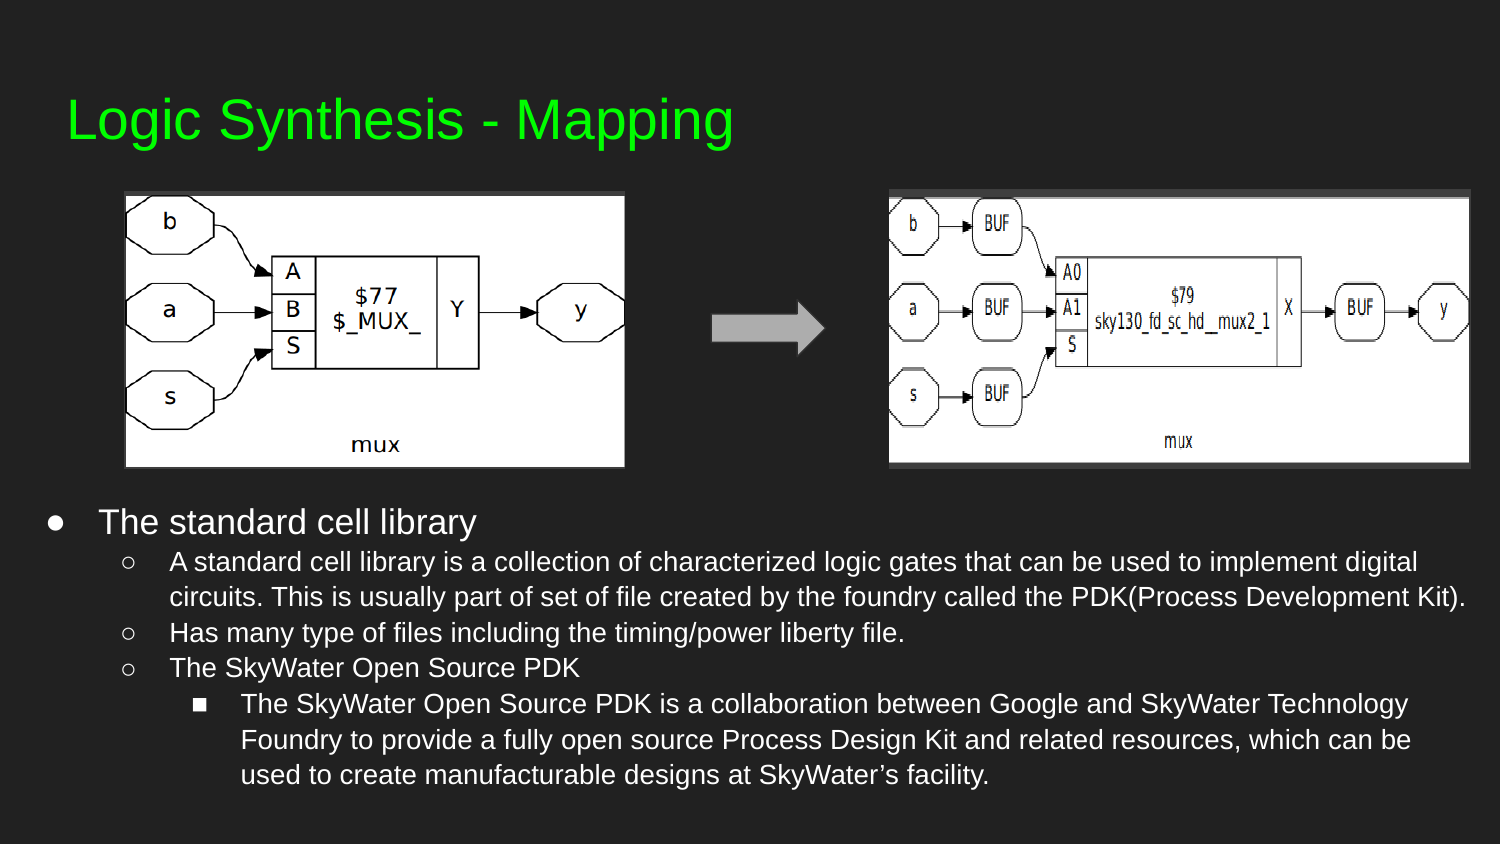

# Logic Synthesis - Mapping
The standard cell library
A standard cell library is a collection of characterized logic gates that can be used to implement digital circuits. This is usually part of set of file created by the foundry called the PDK(Process Development Kit).
Has many type of files including the timing/power liberty file.
The SkyWater Open Source PDK
The SkyWater Open Source PDK is a collaboration between Google and SkyWater Technology Foundry to provide a fully open source Process Design Kit and related resources, which can be used to create manufacturable designs at SkyWater’s facility.